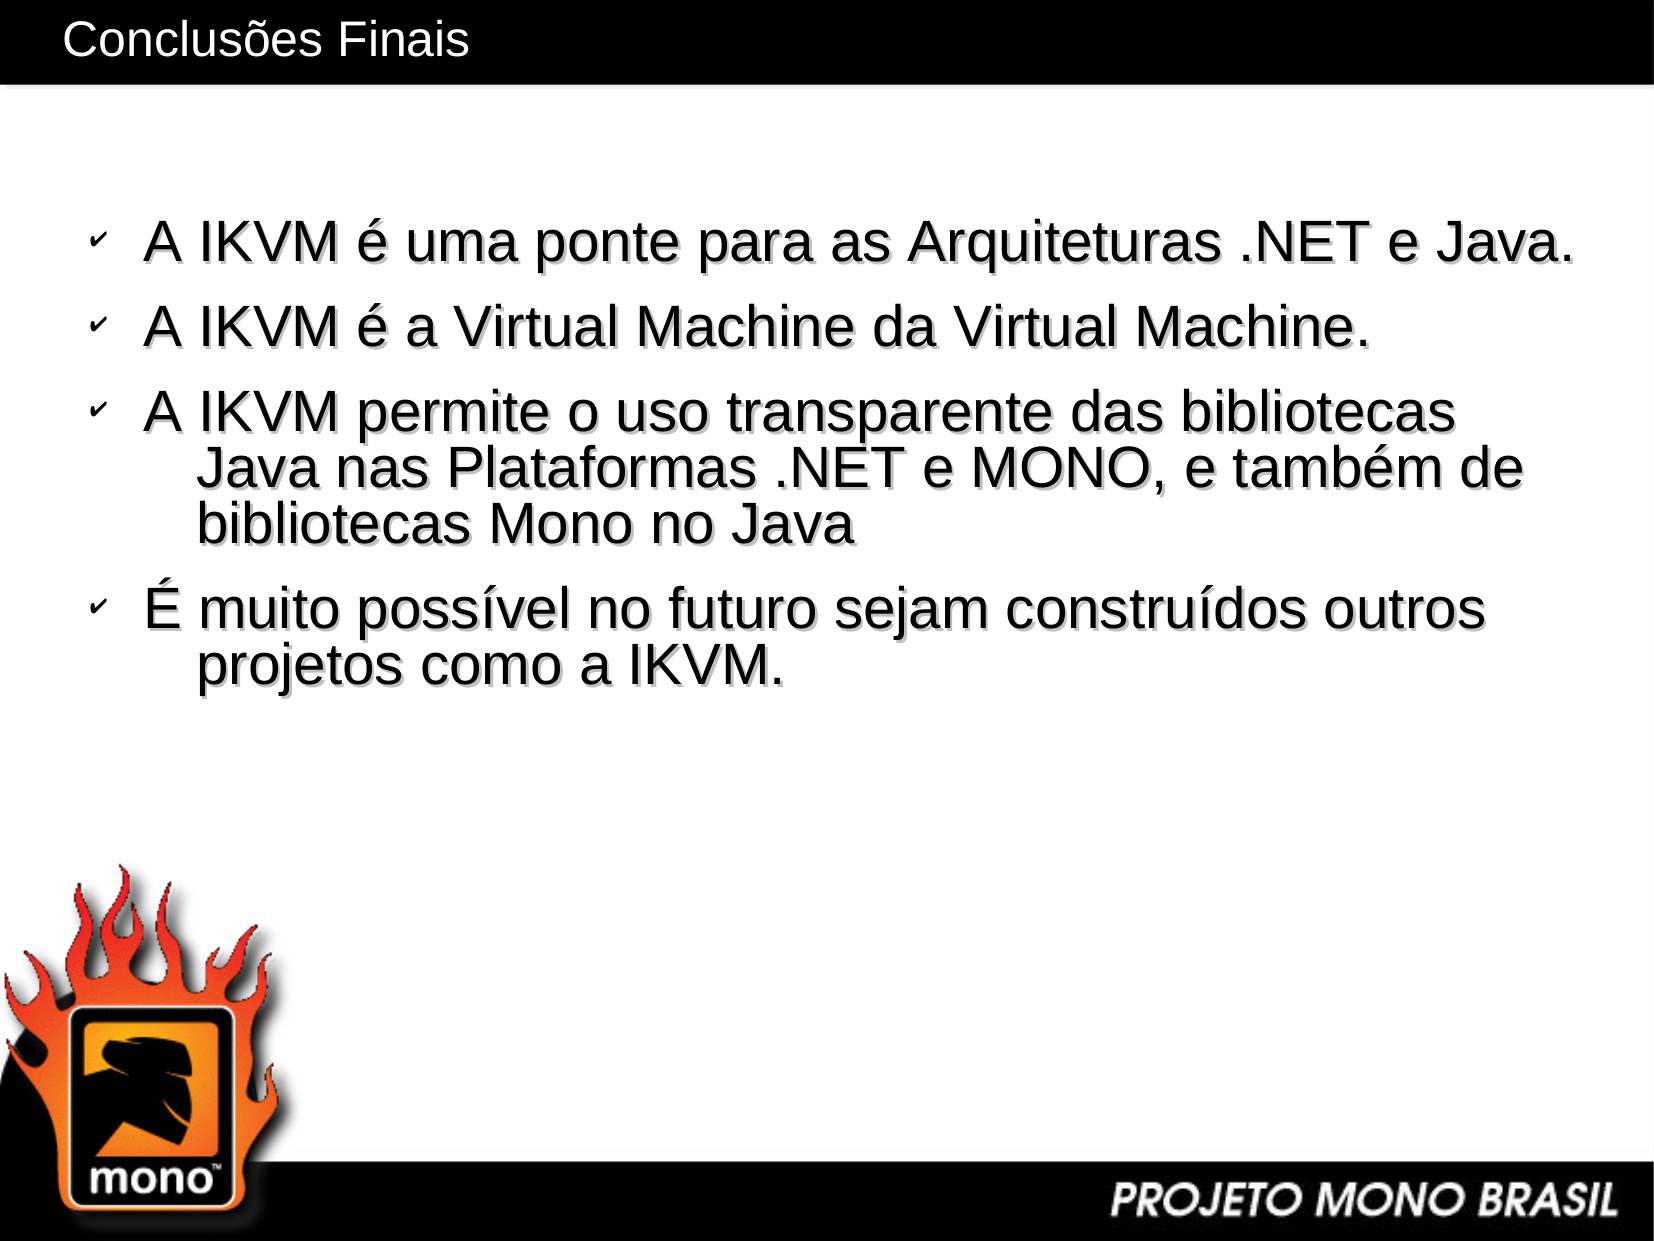

Conclusões Finais
# A IKVM é uma ponte para as Arquiteturas .NET e Java.
A IKVM é a Virtual Machine da Virtual Machine.
A IKVM permite o uso transparente das bibliotecas Java nas Plataformas .NET e MONO, e também de bibliotecas Mono no Java
É muito possível no futuro sejam construídos outros projetos como a IKVM.